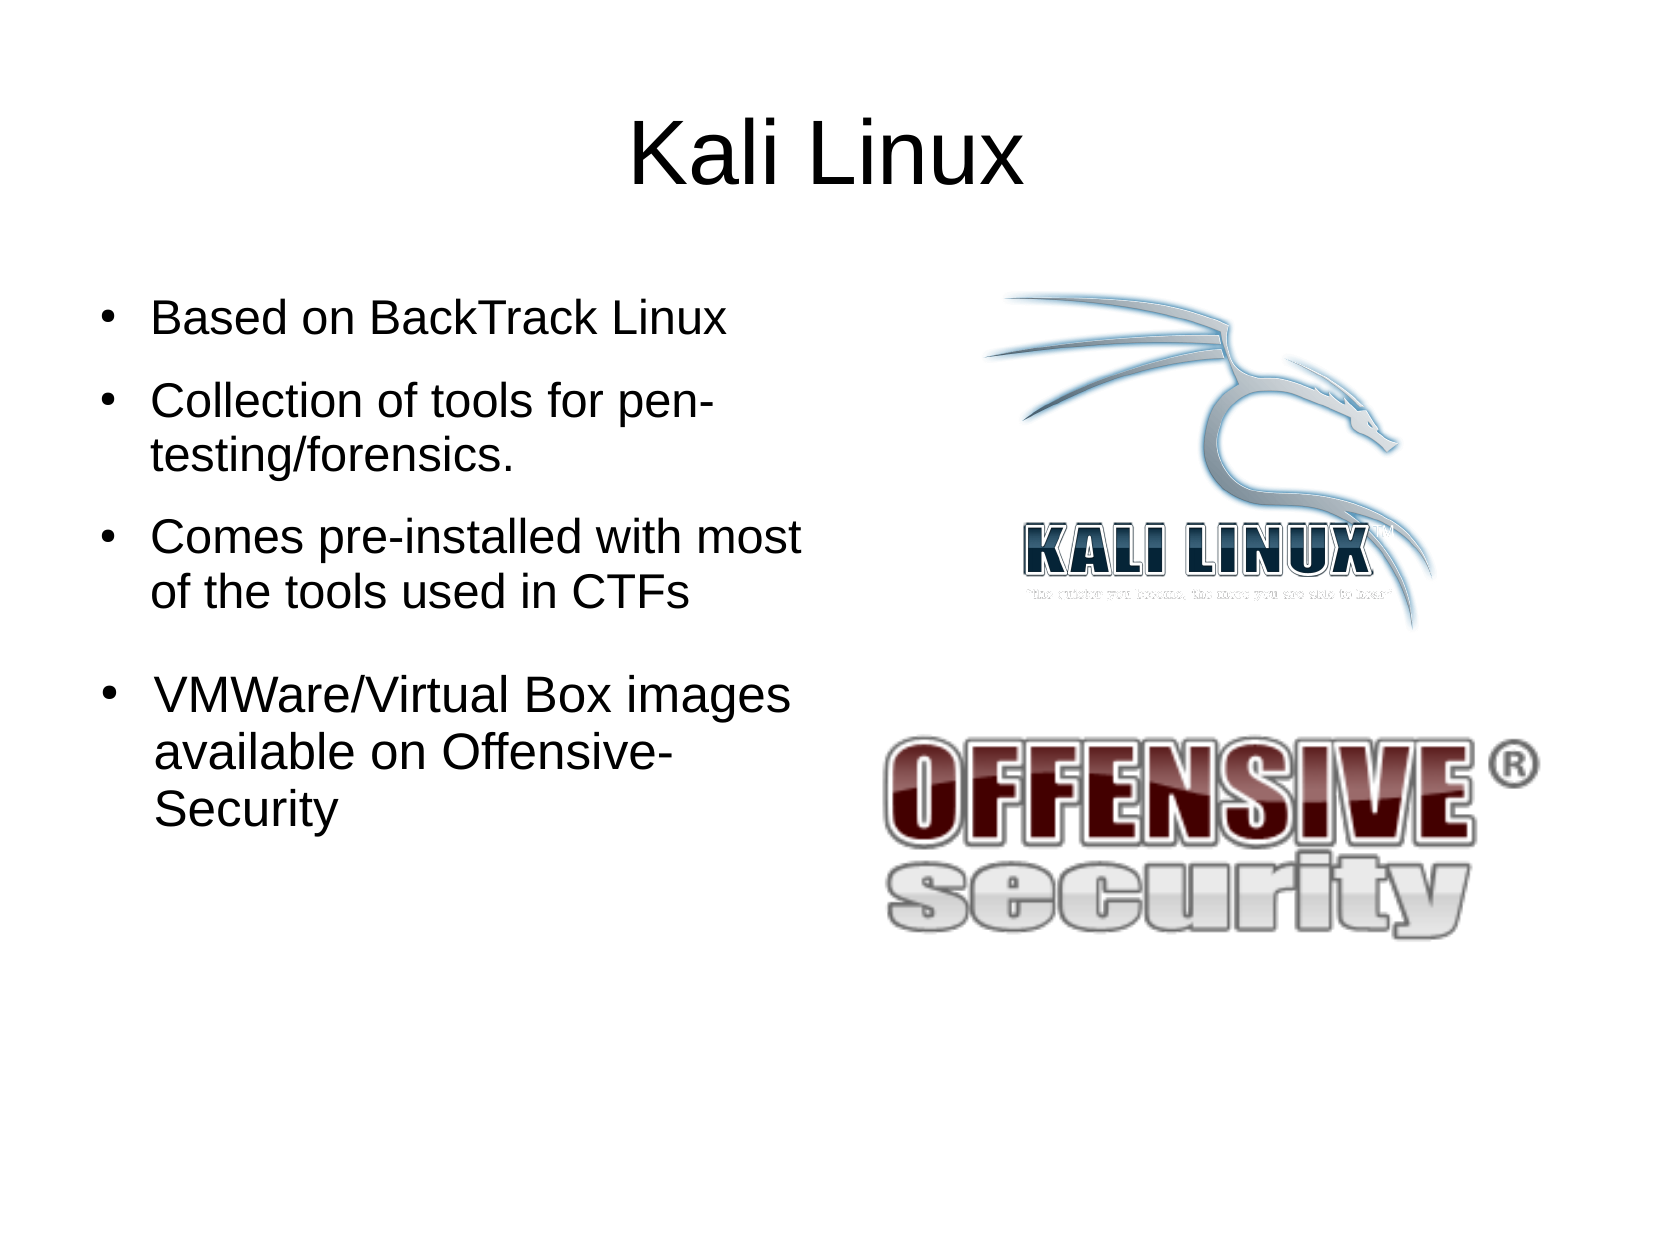

# Kali Linux
Based on BackTrack Linux
Collection of tools for pen-testing/forensics.
Comes pre-installed with most of the tools used in CTFs
VMWare/Virtual Box images available on Offensive-Security